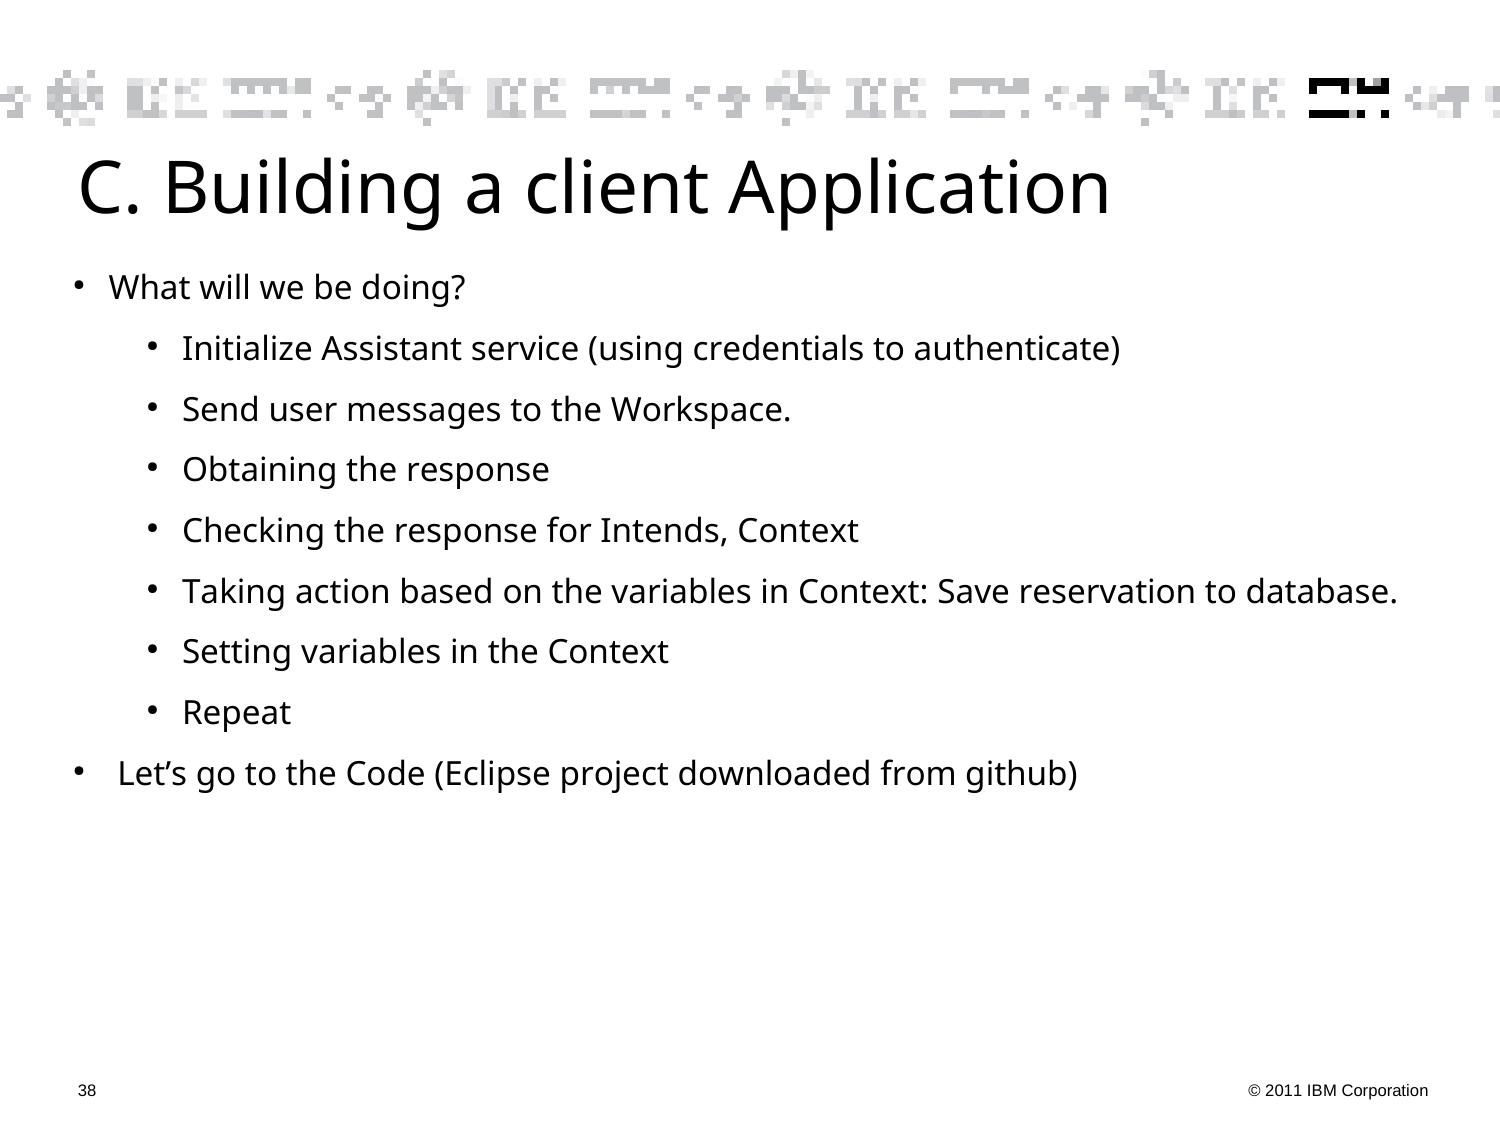

# C. Building a client Application
What will we be doing?
Initialize Assistant service (using credentials to authenticate)
Send user messages to the Workspace.
Obtaining the response
Checking the response for Intends, Context
Taking action based on the variables in Context: Save reservation to database.
Setting variables in the Context
Repeat
 Let’s go to the Code (Eclipse project downloaded from github)
38